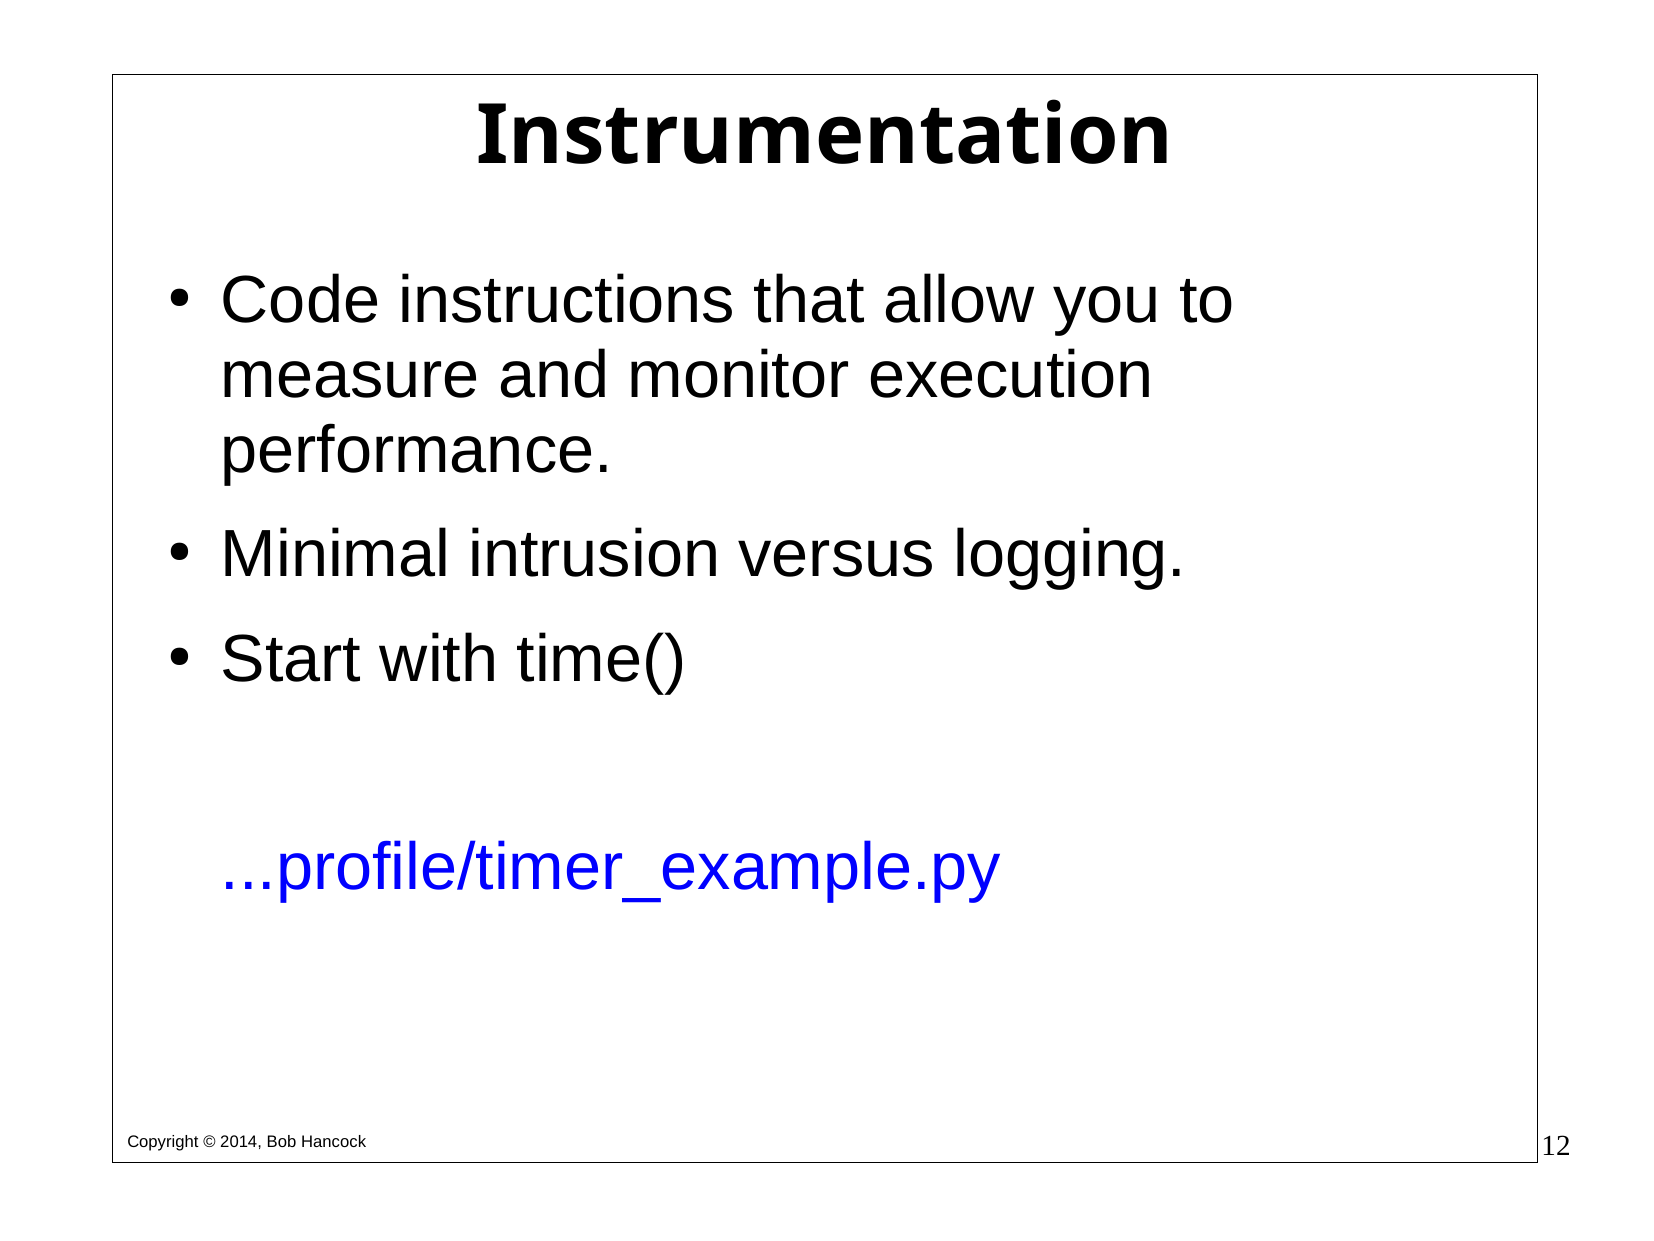

# Instrumentation
Code instructions that allow you to measure and monitor execution performance.
Minimal intrusion versus logging.
Start with time()
...profile/timer_example.py
Copyright © 2014, Bob Hancock
12